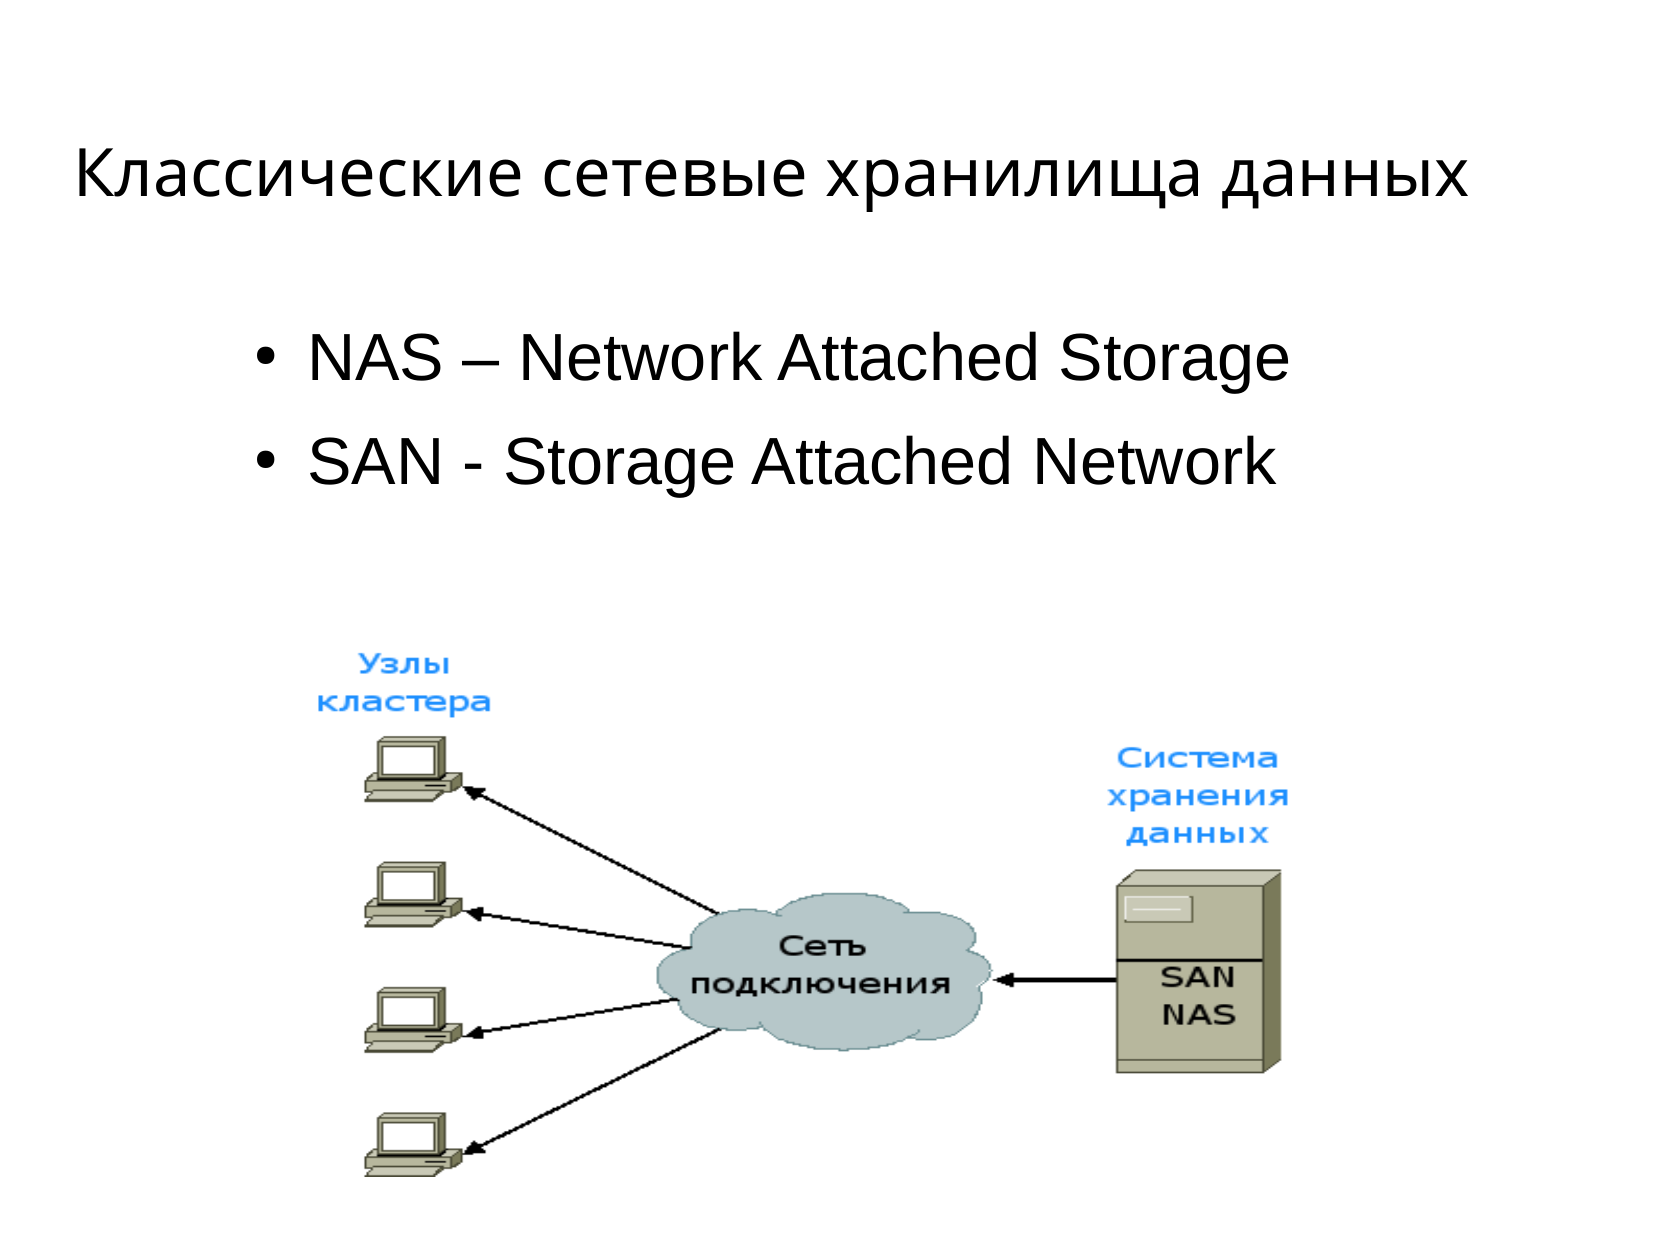

# Кластерные файловые системы
Классические сетевые хранилища данных
NAS – Network Attached Storage
SAN - Storage Attached Network